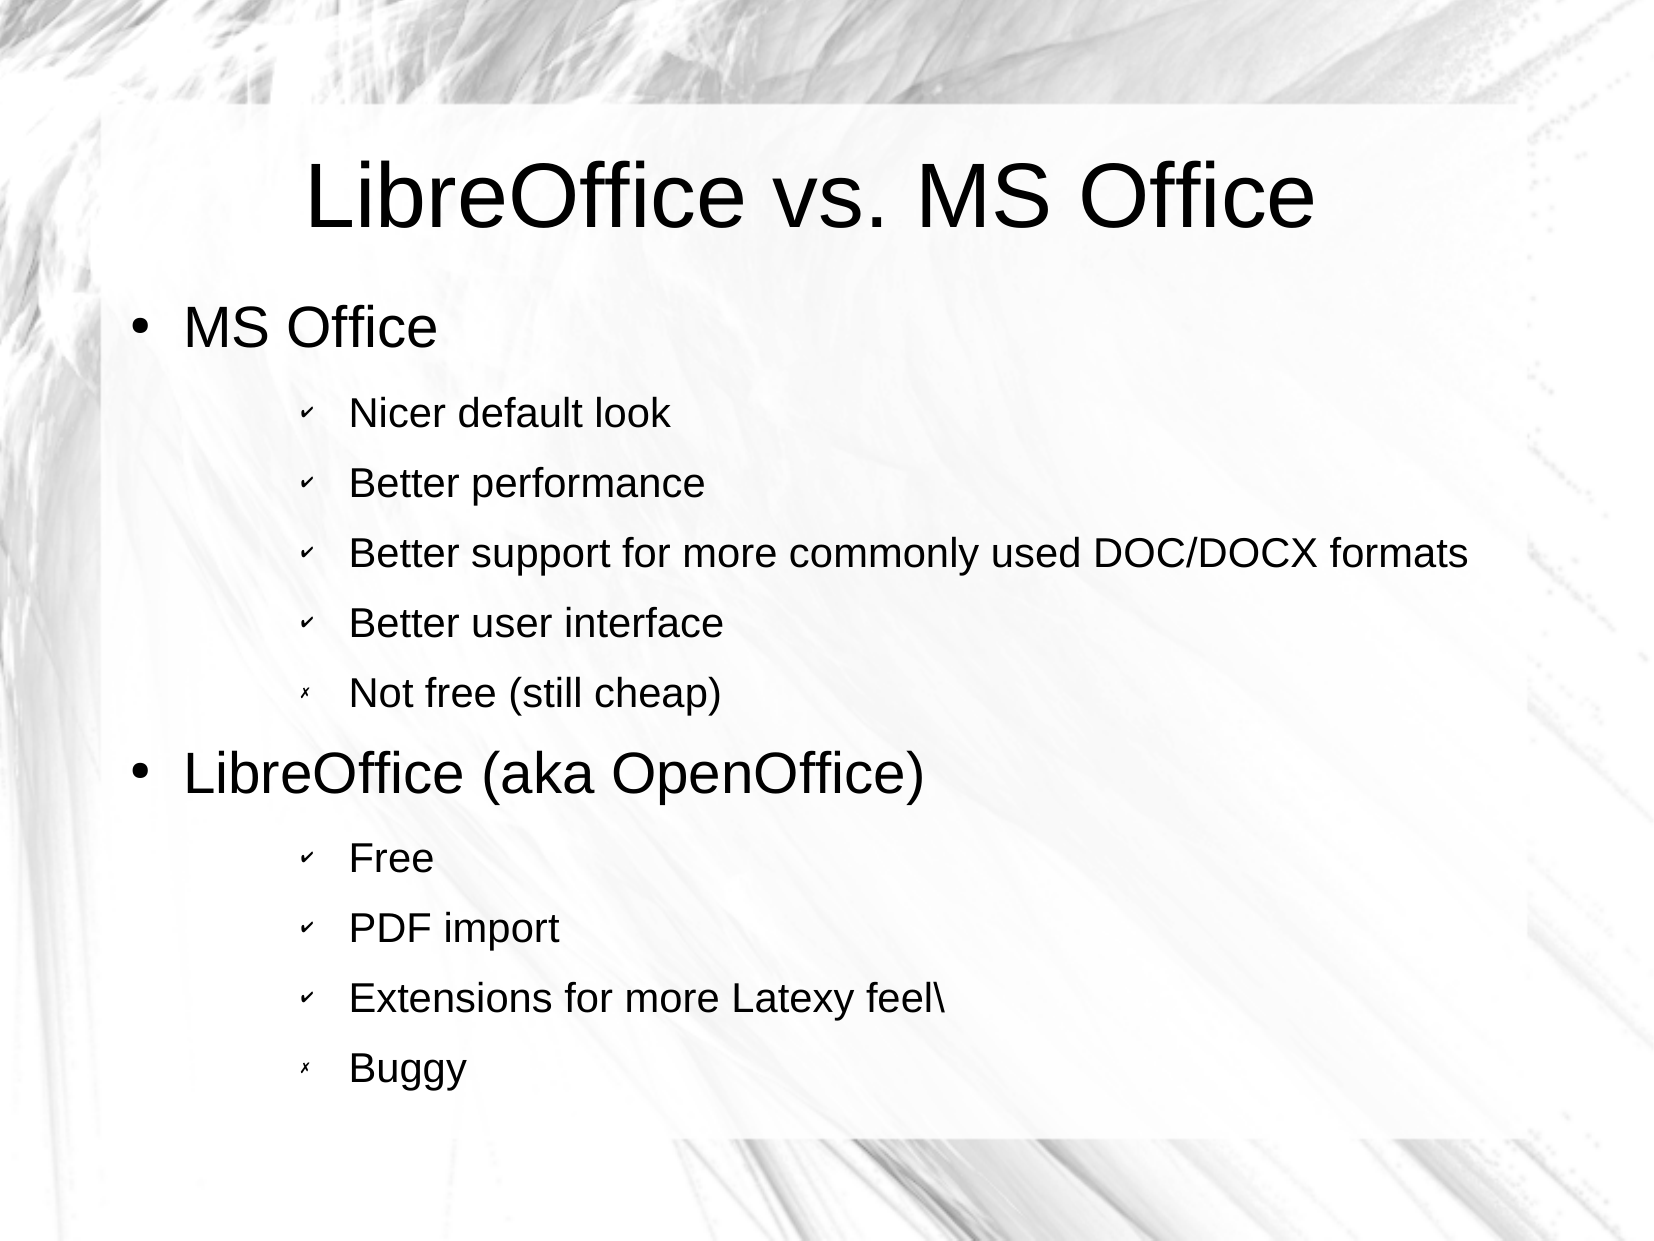

# LibreOffice vs. MS Office
MS Office
Nicer default look
Better performance
Better support for more commonly used DOC/DOCX formats
Better user interface
Not free (still cheap)
LibreOffice (aka OpenOffice)
Free
PDF import
Extensions for more Latexy feel\
Buggy